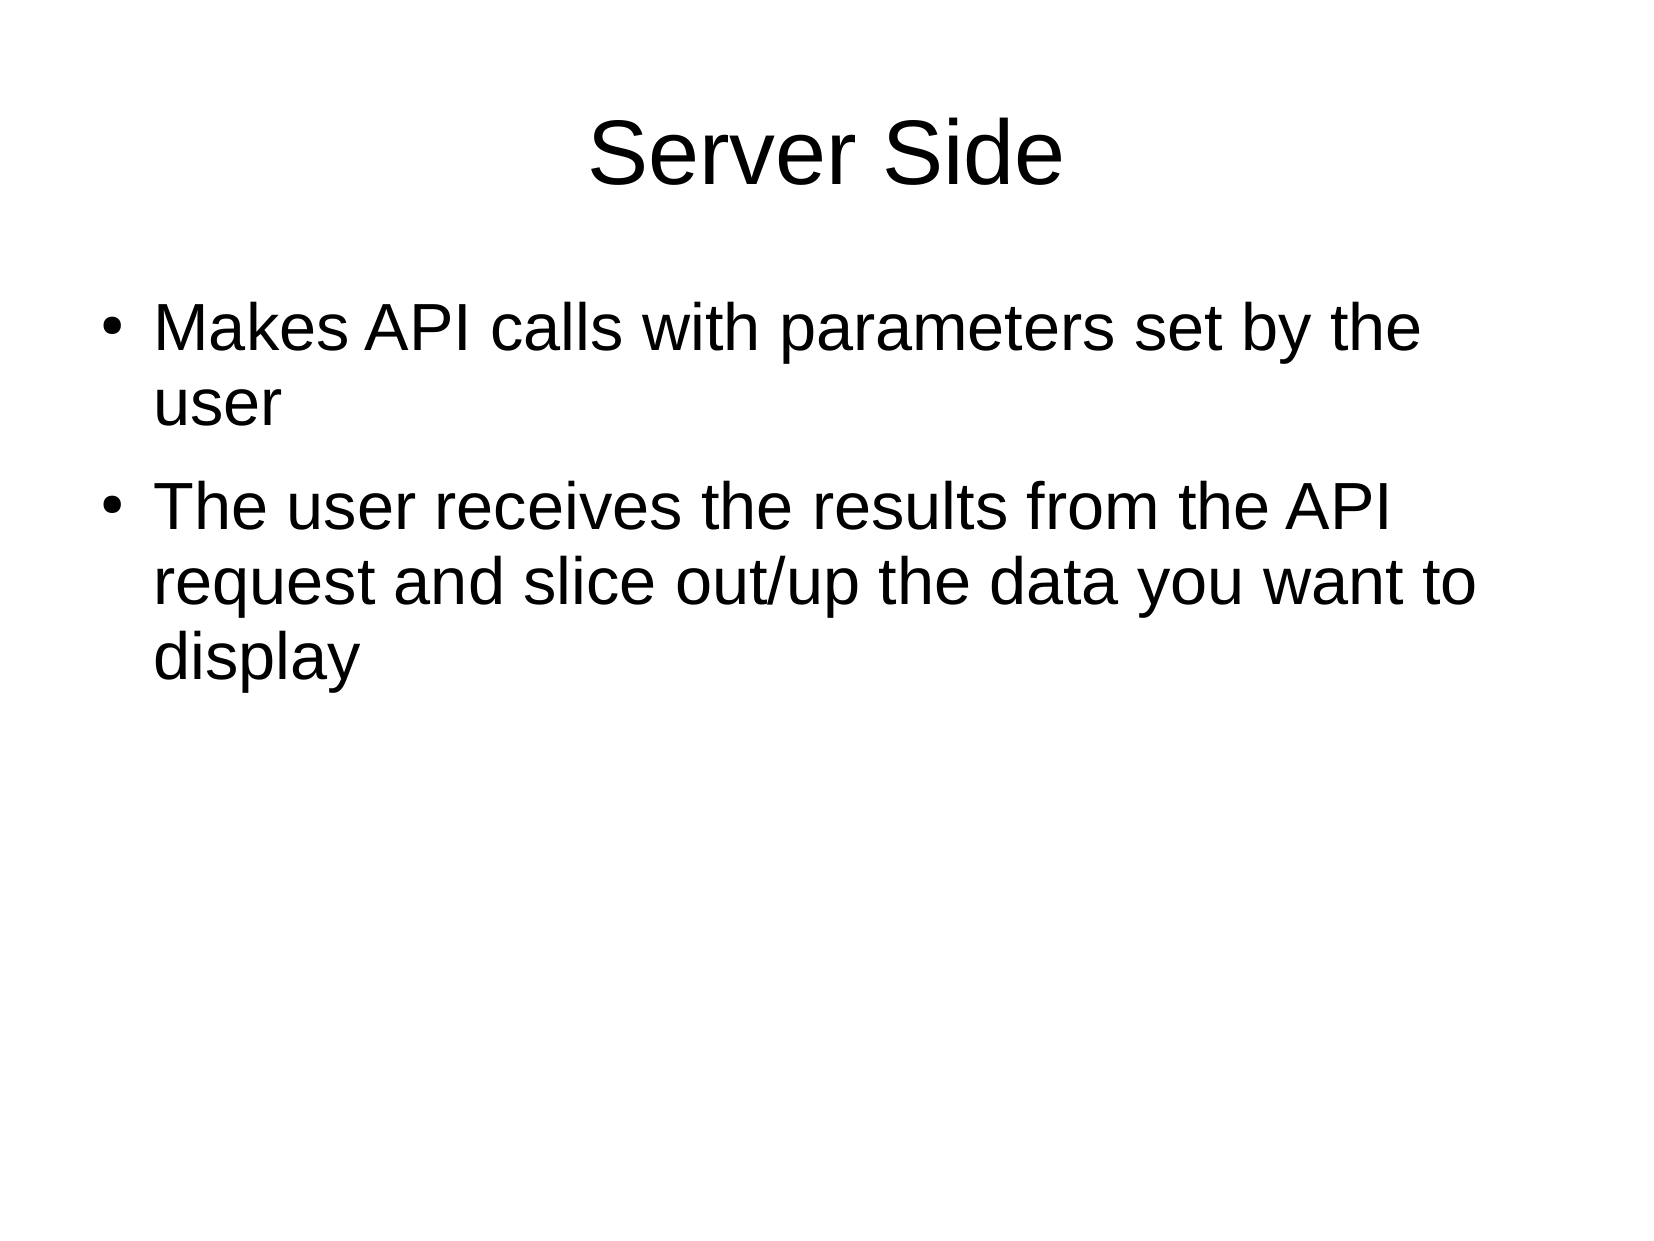

# Server Side
Makes API calls with parameters set by the user
The user receives the results from the API request and slice out/up the data you want to display